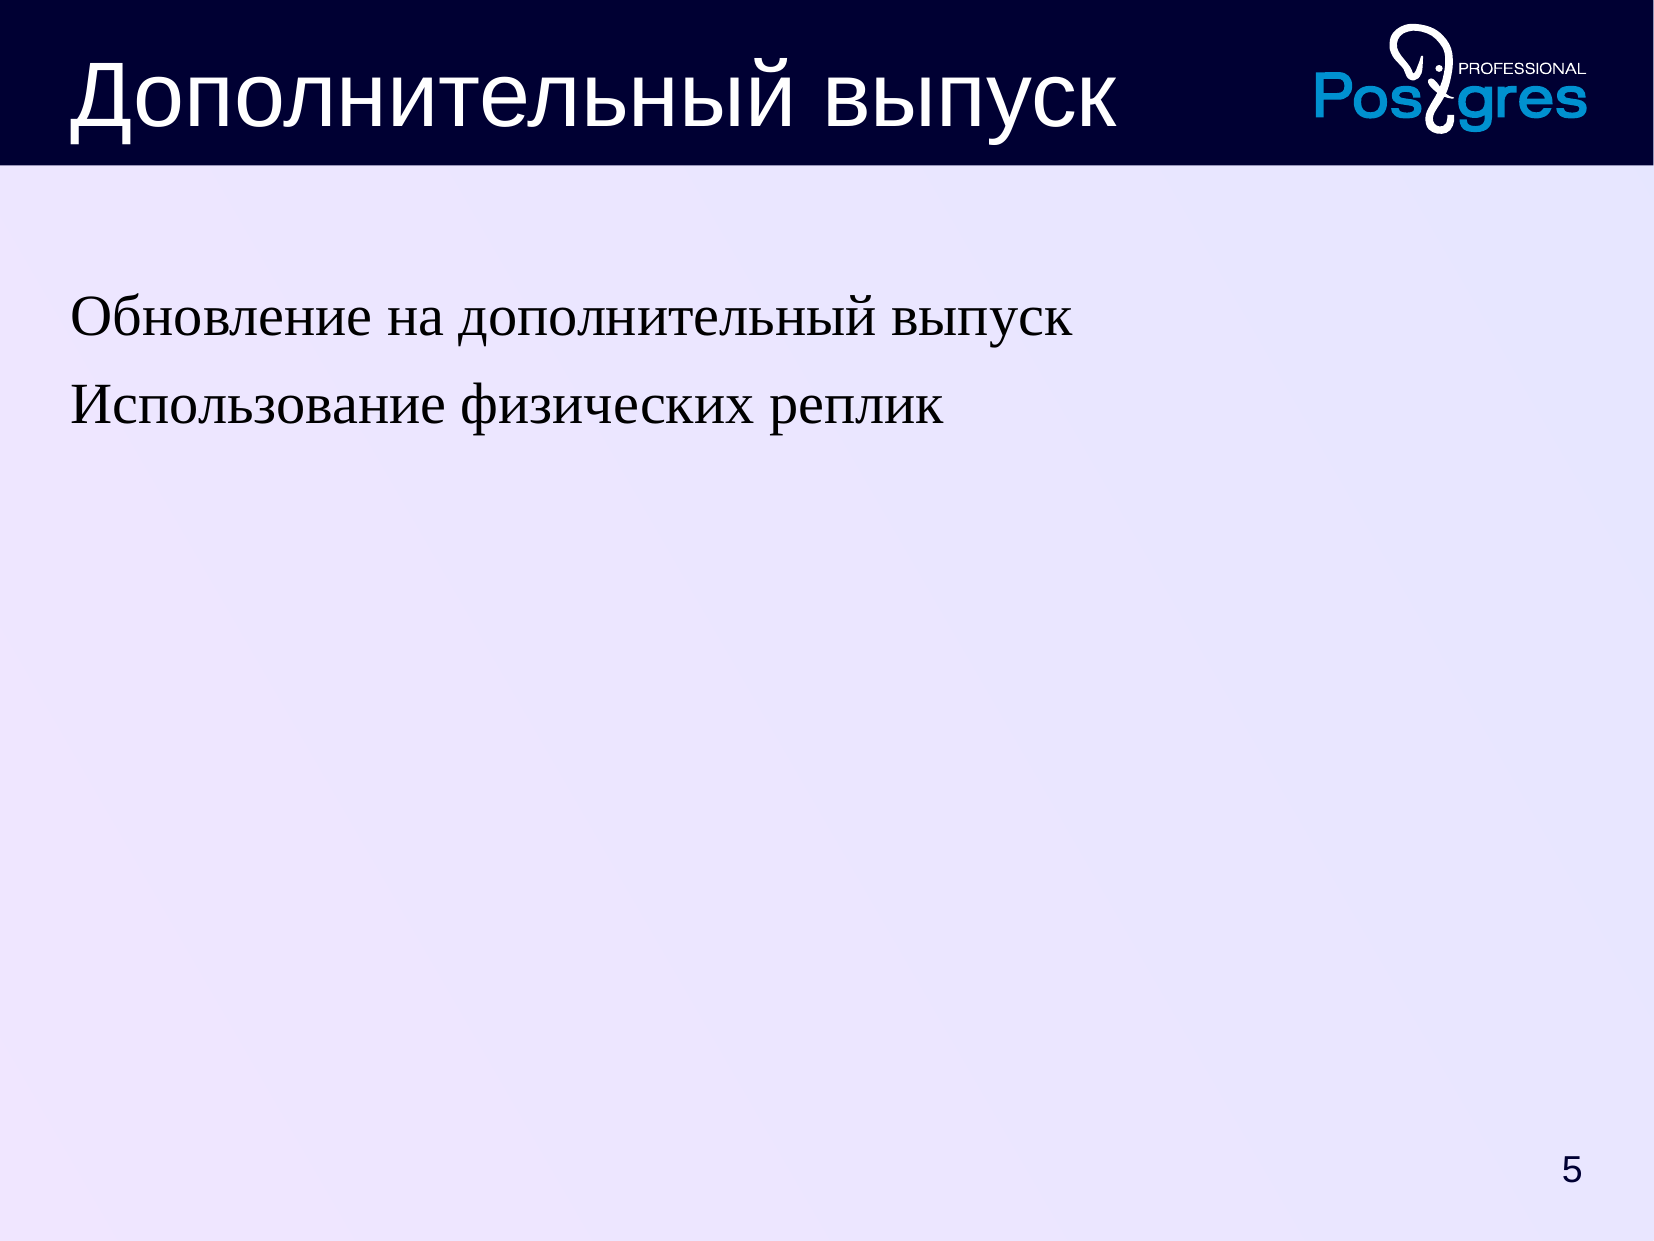

# Дополнительный выпуск
Обновление на дополнительный выпуск
Использование физических реплик